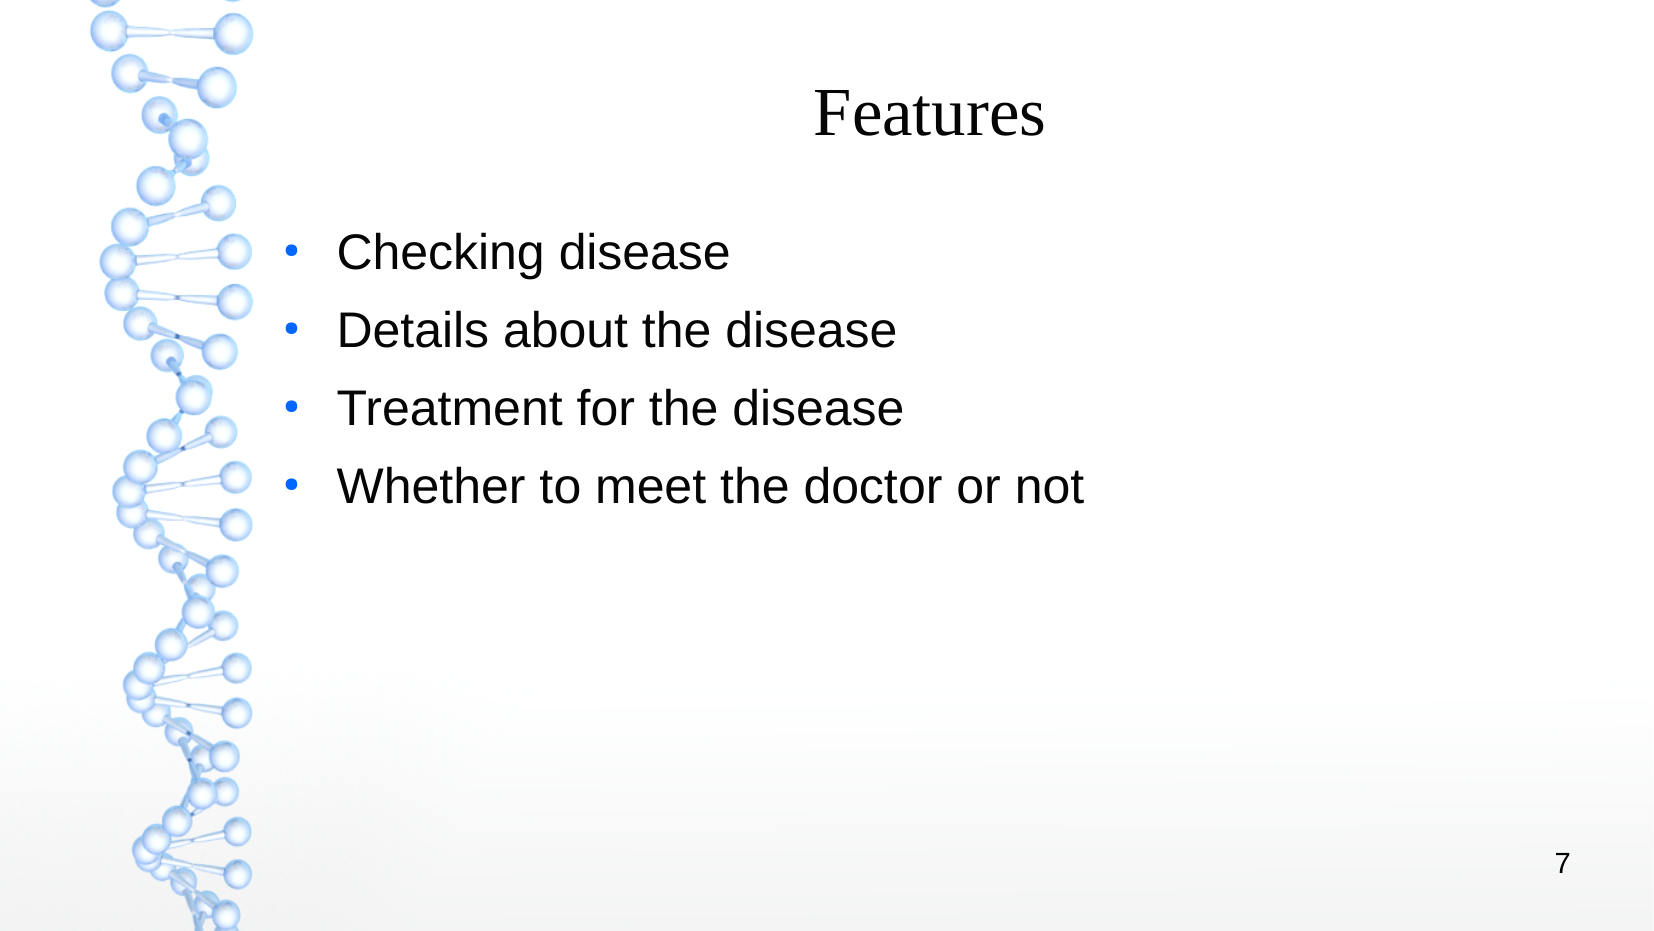

# Features
Checking disease
Details about the disease
Treatment for the disease
Whether to meet the doctor or not
7